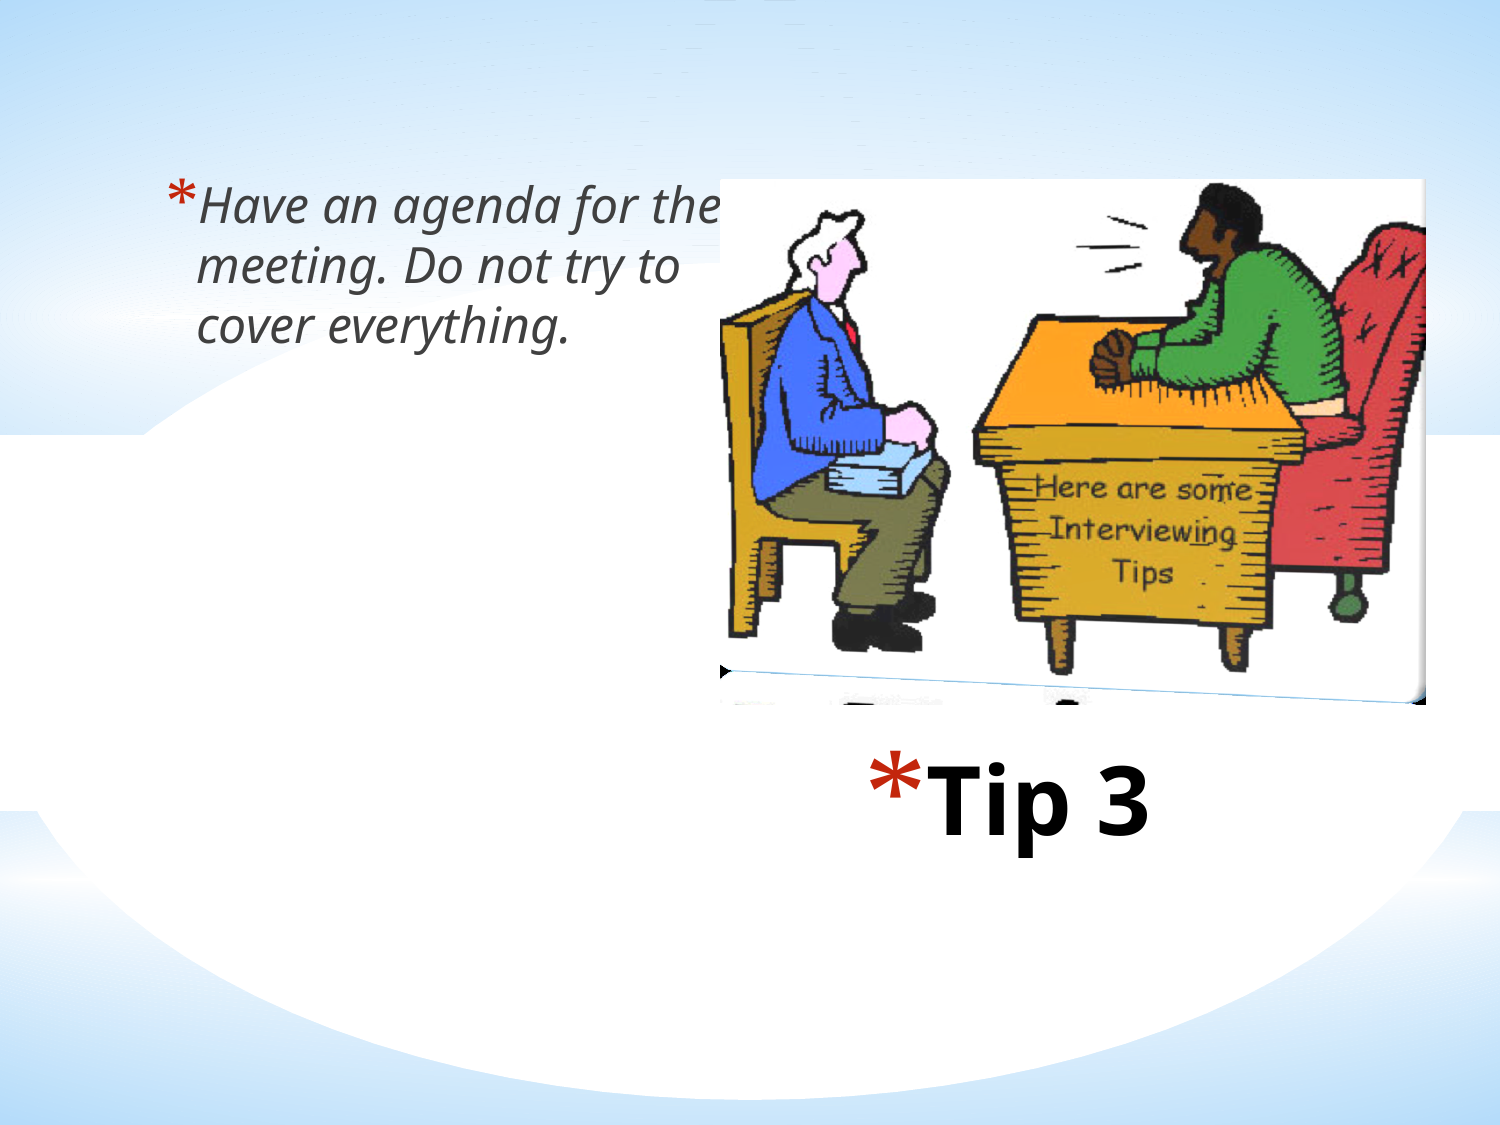

# Have an agenda for the meeting. Do not try to cover everything.
Tip 3